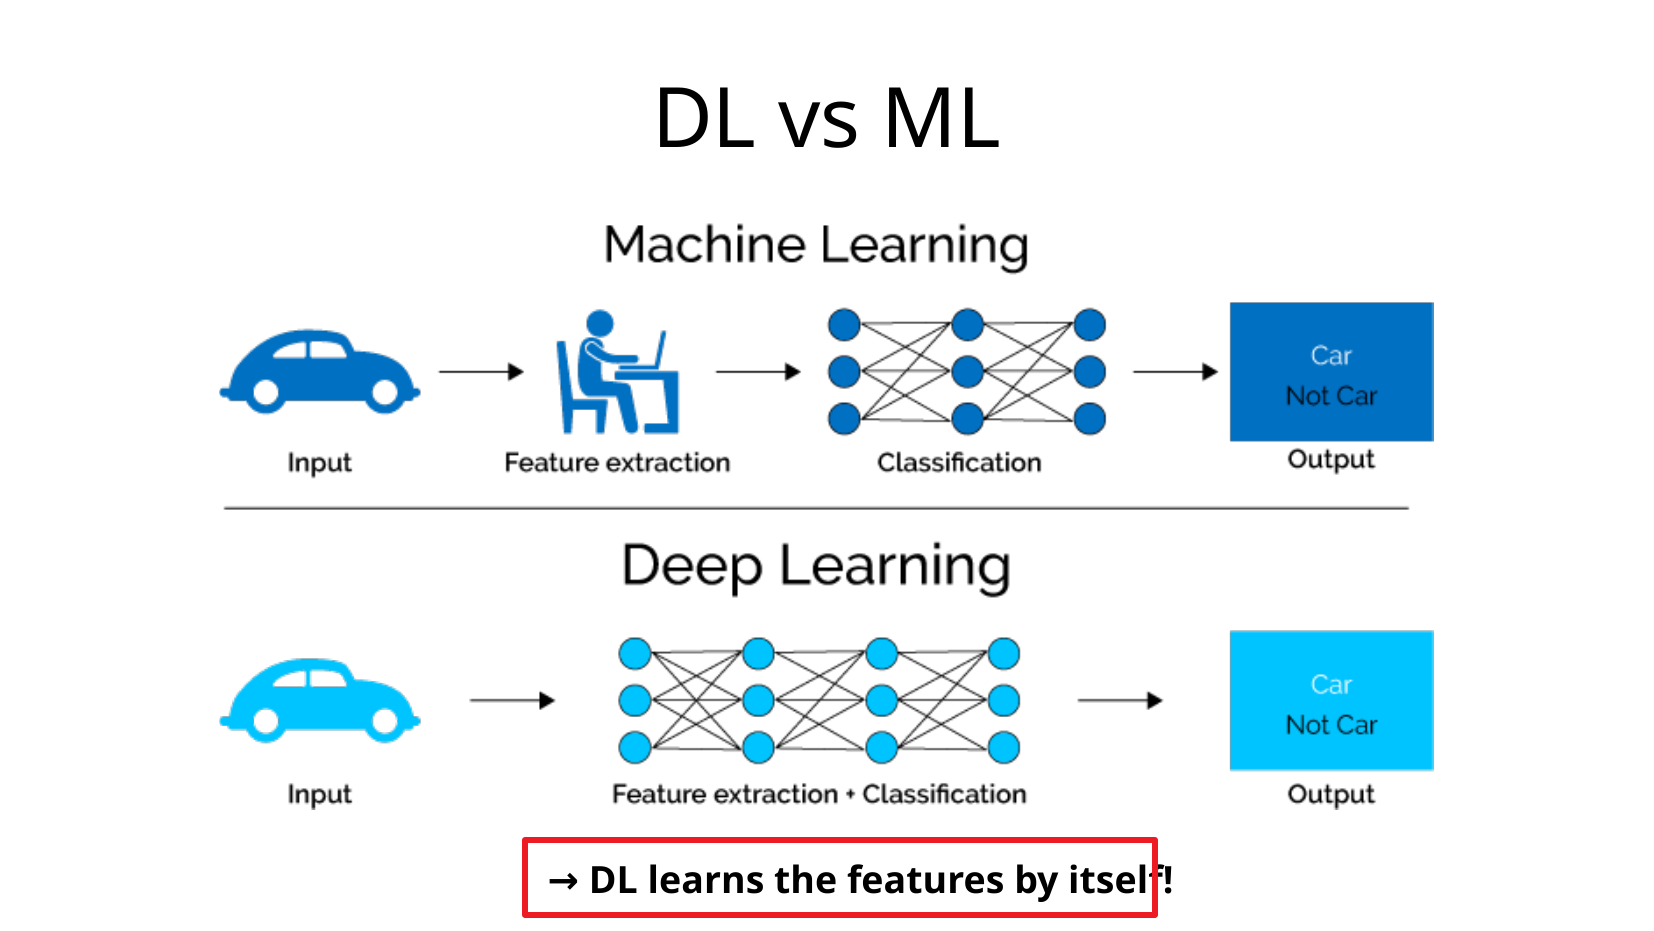

# DL vs ML
→ DL learns the features by itself!